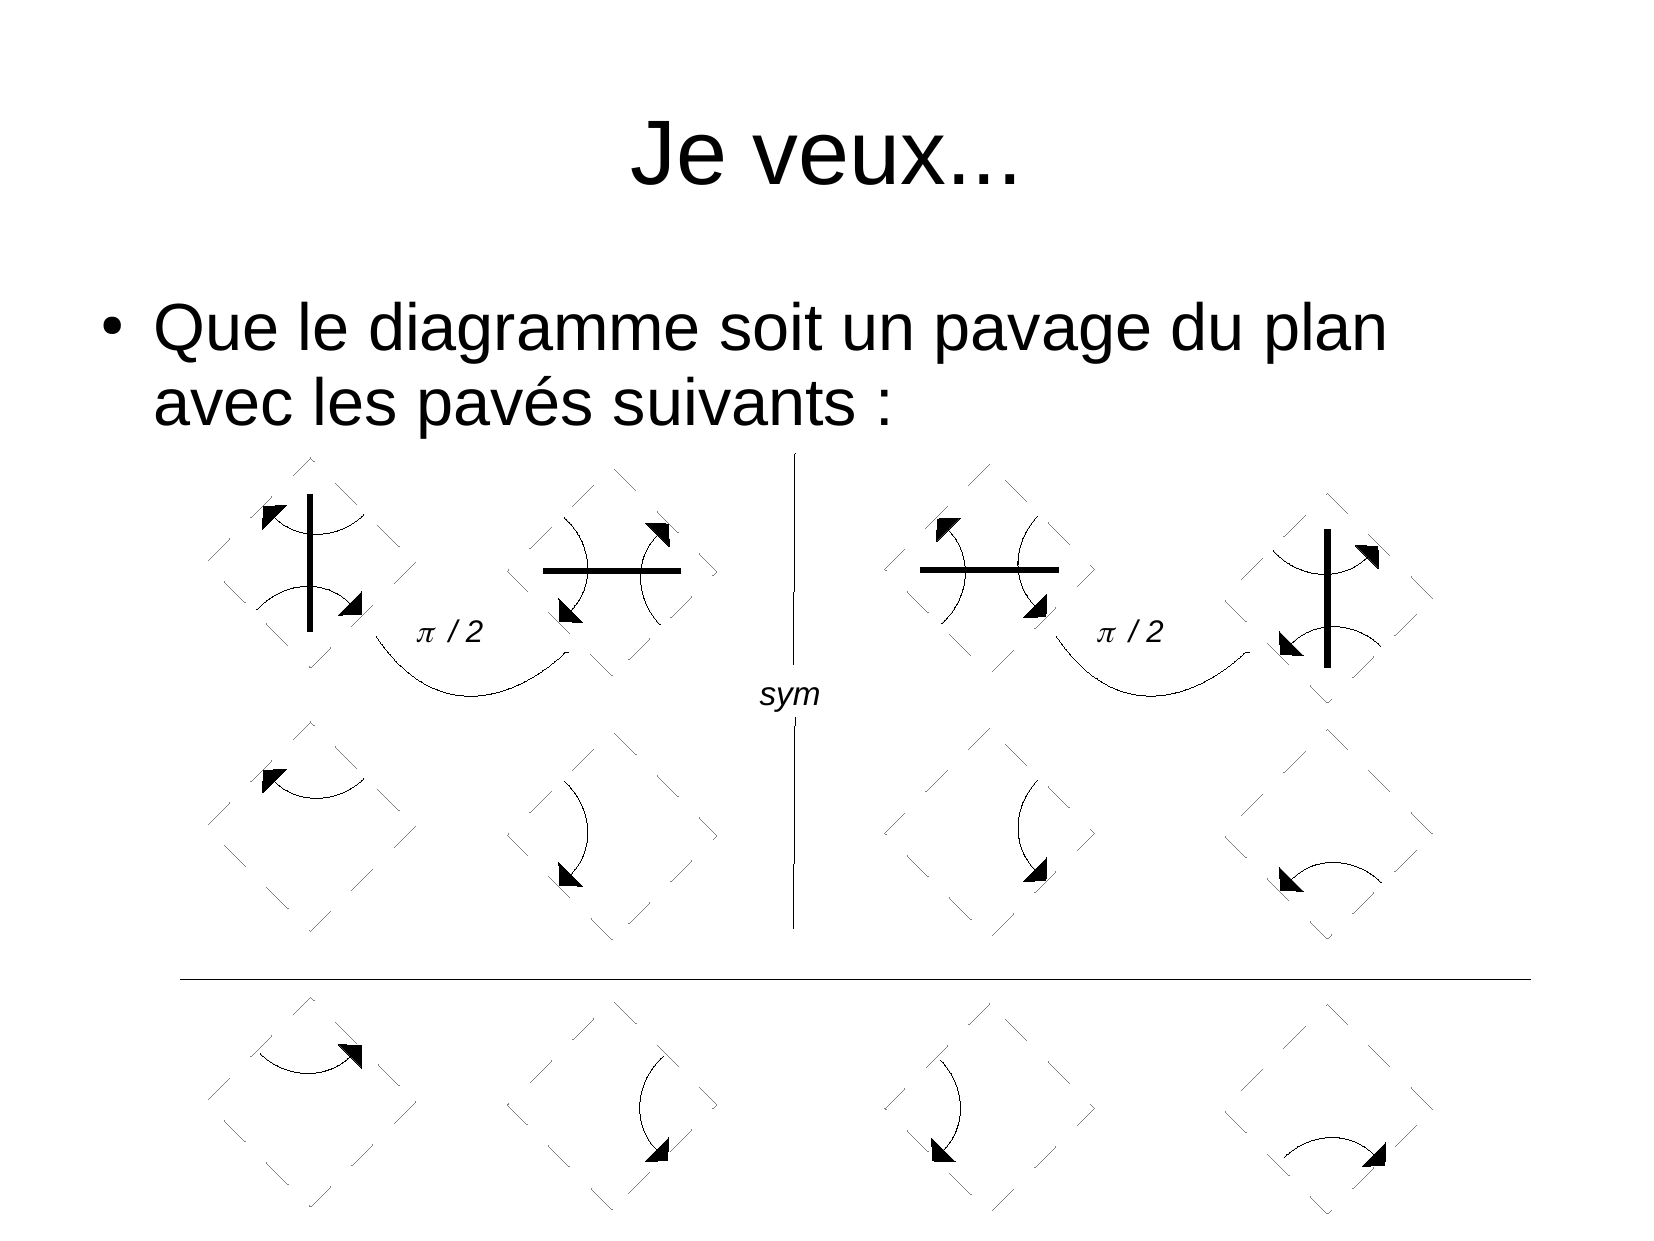

# Je veux...
Que le diagramme soit un pavage du plan avec les pavés suivants :
p / 2
p / 2
sym